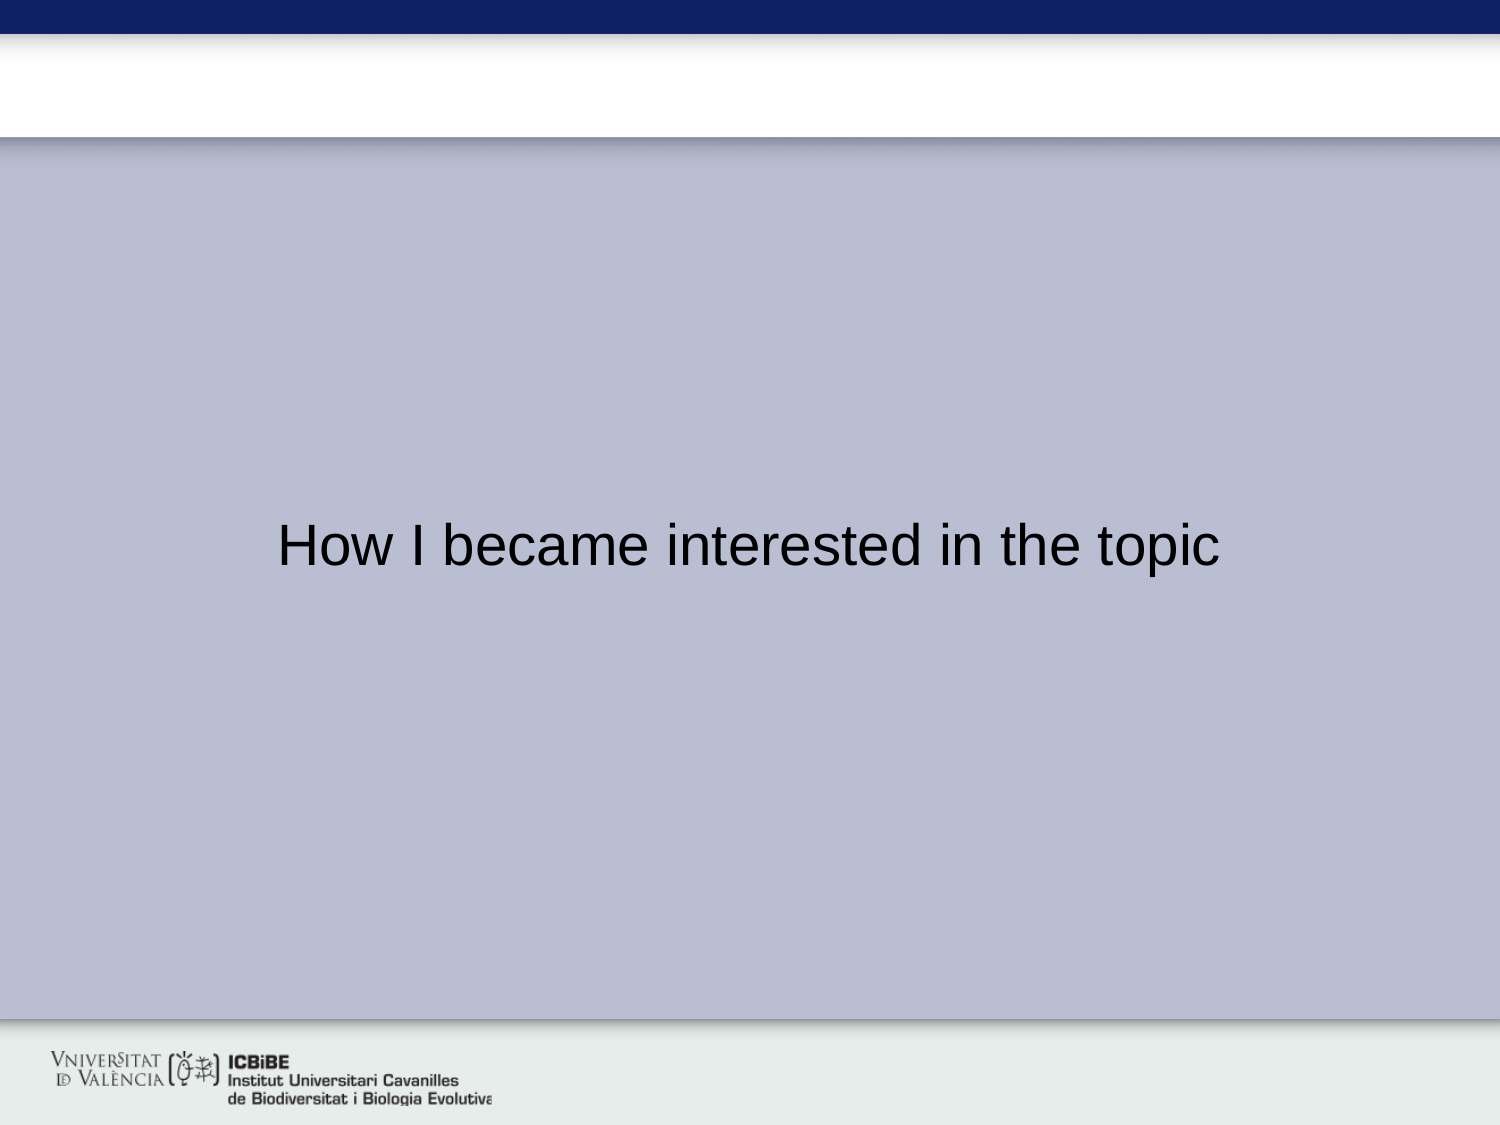

#
How I became interested in the topic